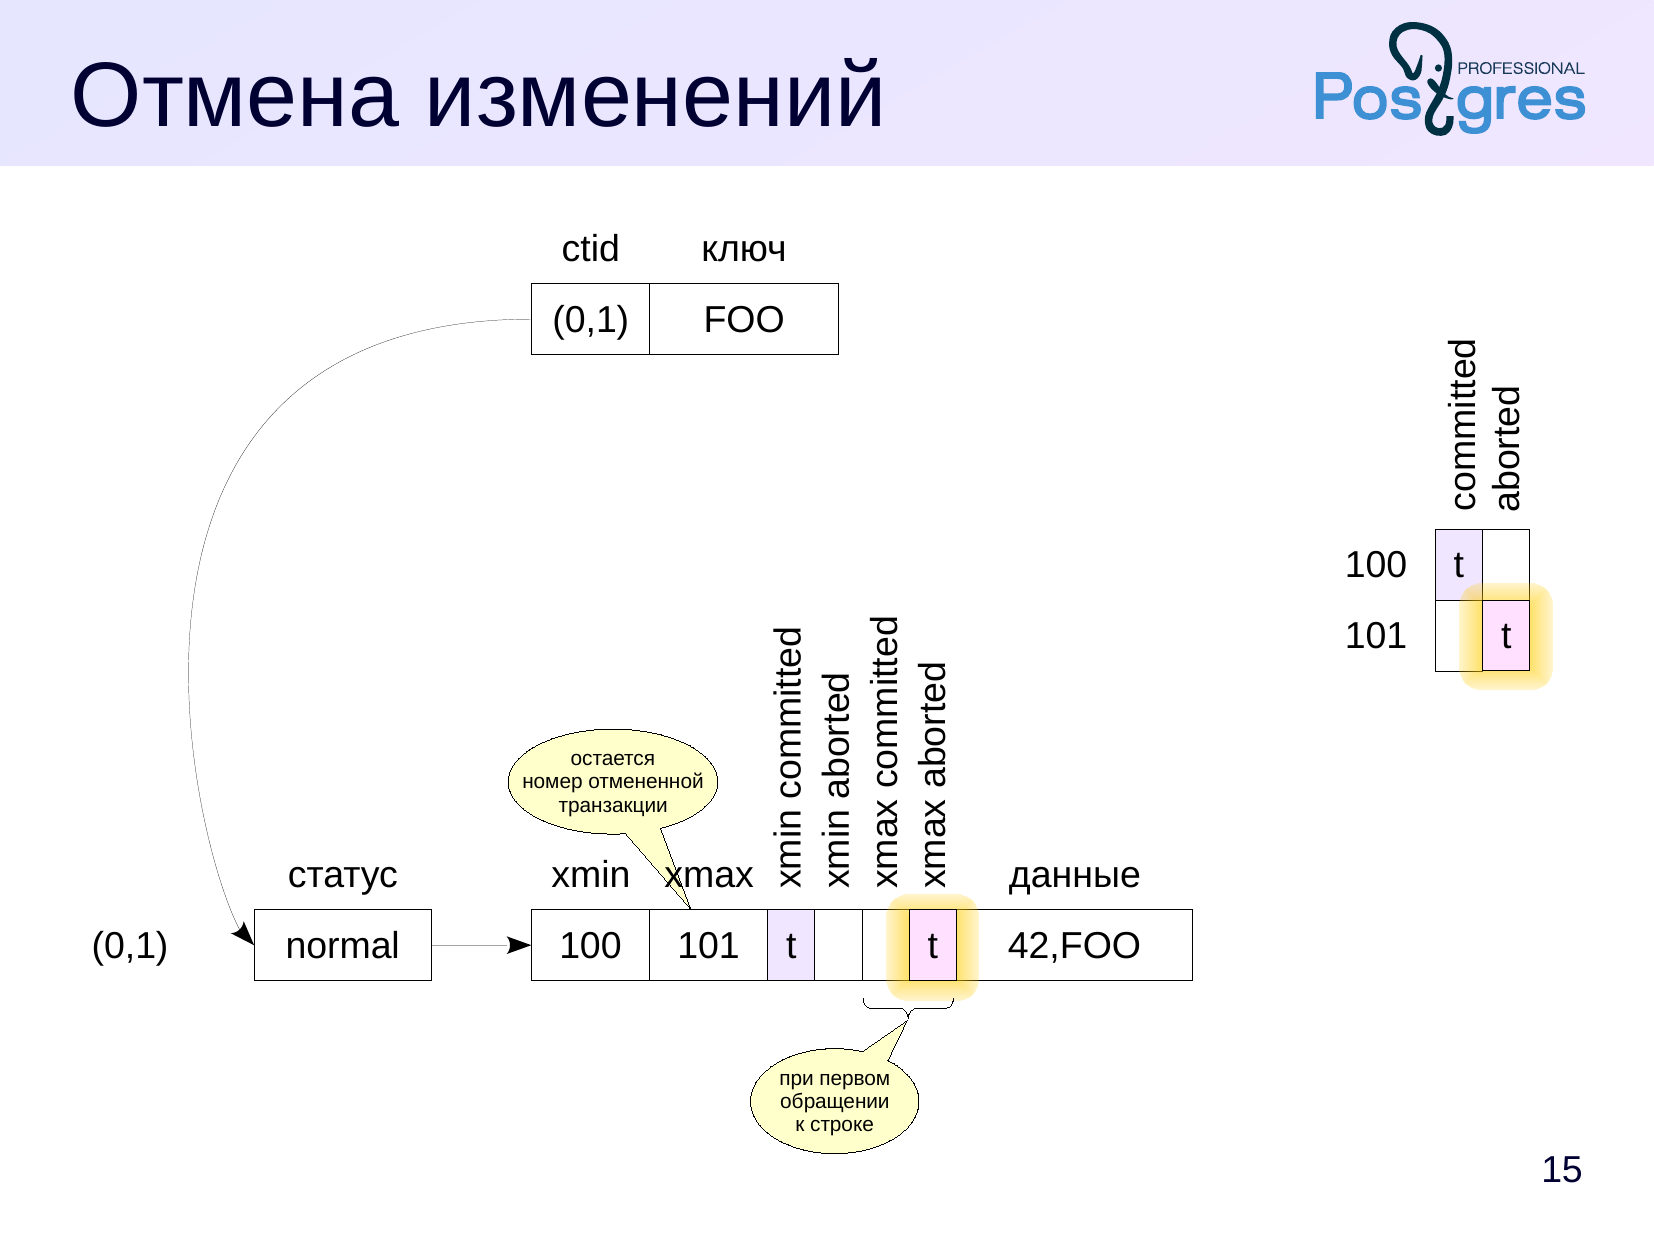

# Отмена изменений
ctid
ключ
(0,1)
FOO
committed
aborted
100
t
101
t
xmax aborted
xmax committed
xmin committed
xmin aborted
остается
номер отмененной
транзакции
xmin
xmax
данные
статус
100
101
t
t
42,FOO
(0,1)
normal
при первом
обращении
к строке